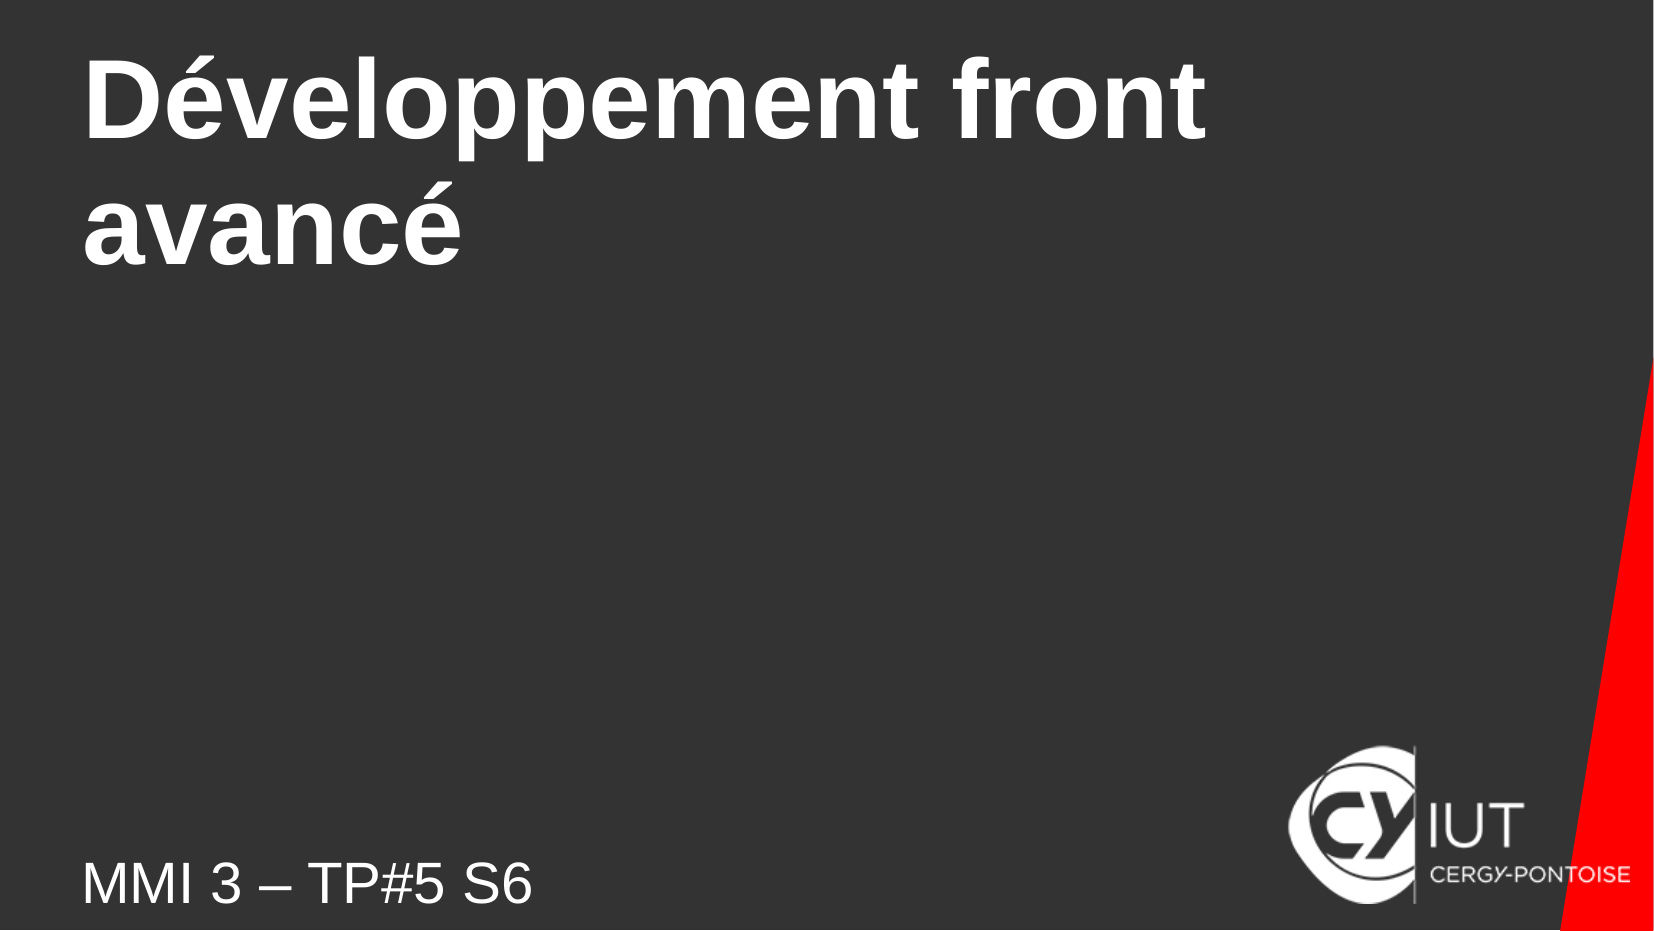

# Développement front avancé
MMI 3 – TP#5 S6